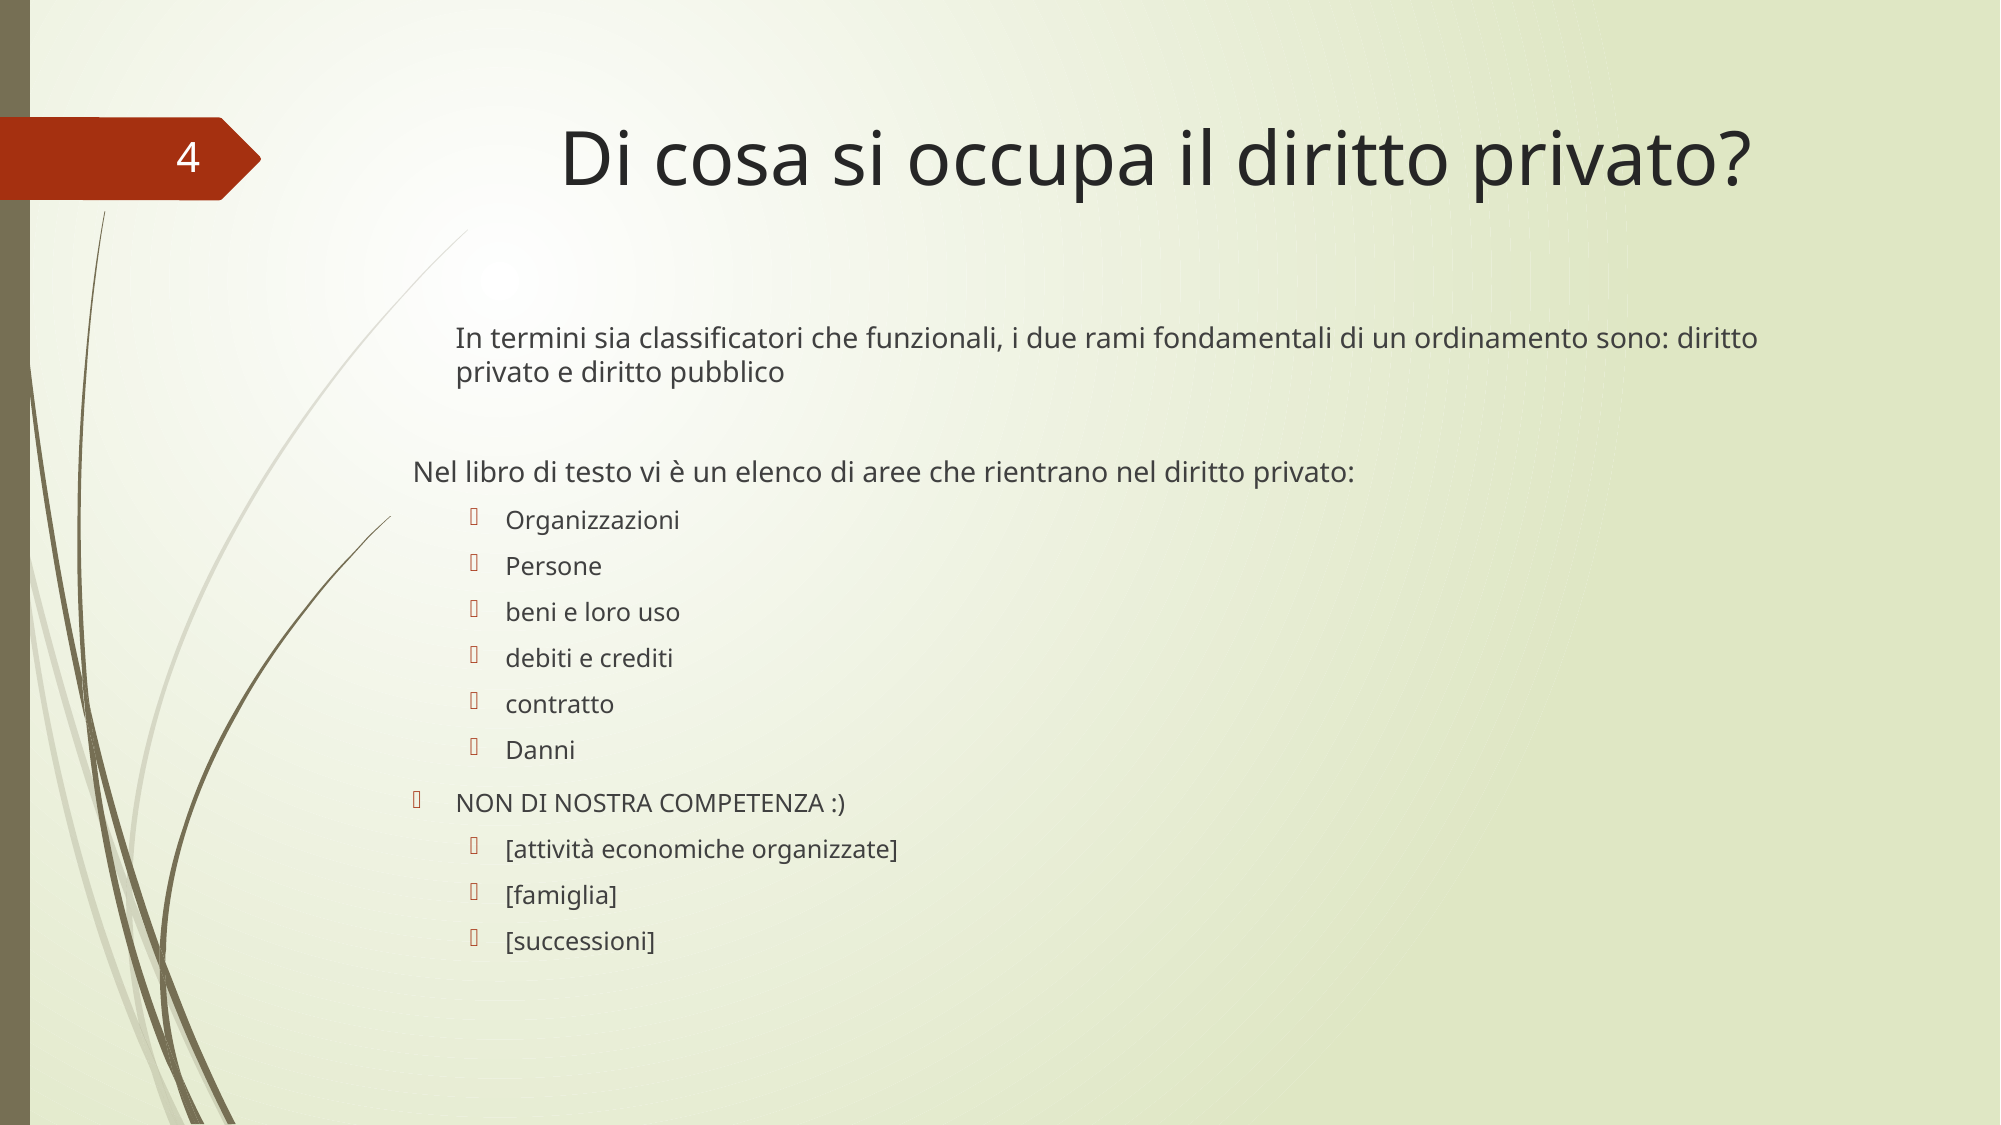

# Di cosa si occupa il diritto privato?
In termini sia classificatori che funzionali, i due rami fondamentali di un ordinamento sono: diritto privato e diritto pubblico
Nel libro di testo vi è un elenco di aree che rientrano nel diritto privato:
Organizzazioni
Persone
beni e loro uso
debiti e crediti
contratto
Danni
NON DI NOSTRA COMPETENZA :)
[attività economiche organizzate]
[famiglia]
[successioni]